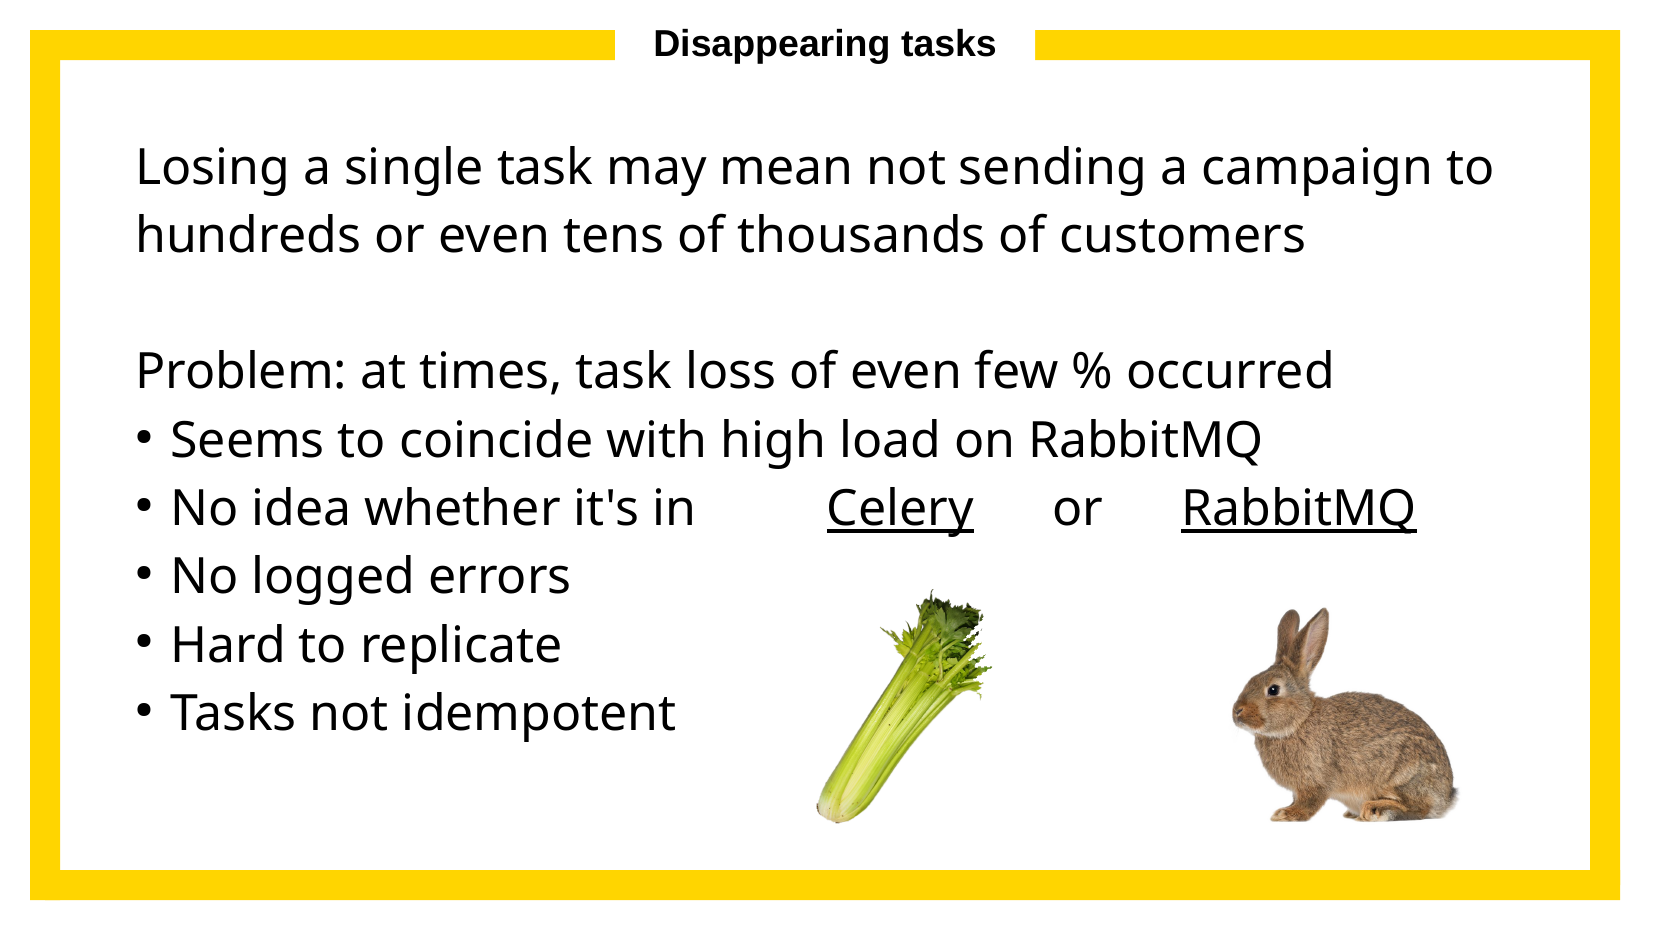

Disappearing tasks
Losing a single task may mean not sending a campaign to hundreds or even tens of thousands of customers
Problem: at times, task loss of even few % occurred
Seems to coincide with high load on RabbitMQ
No idea whether it's in Celery or RabbitMQ
No logged errors
Hard to replicate
Tasks not idempotent